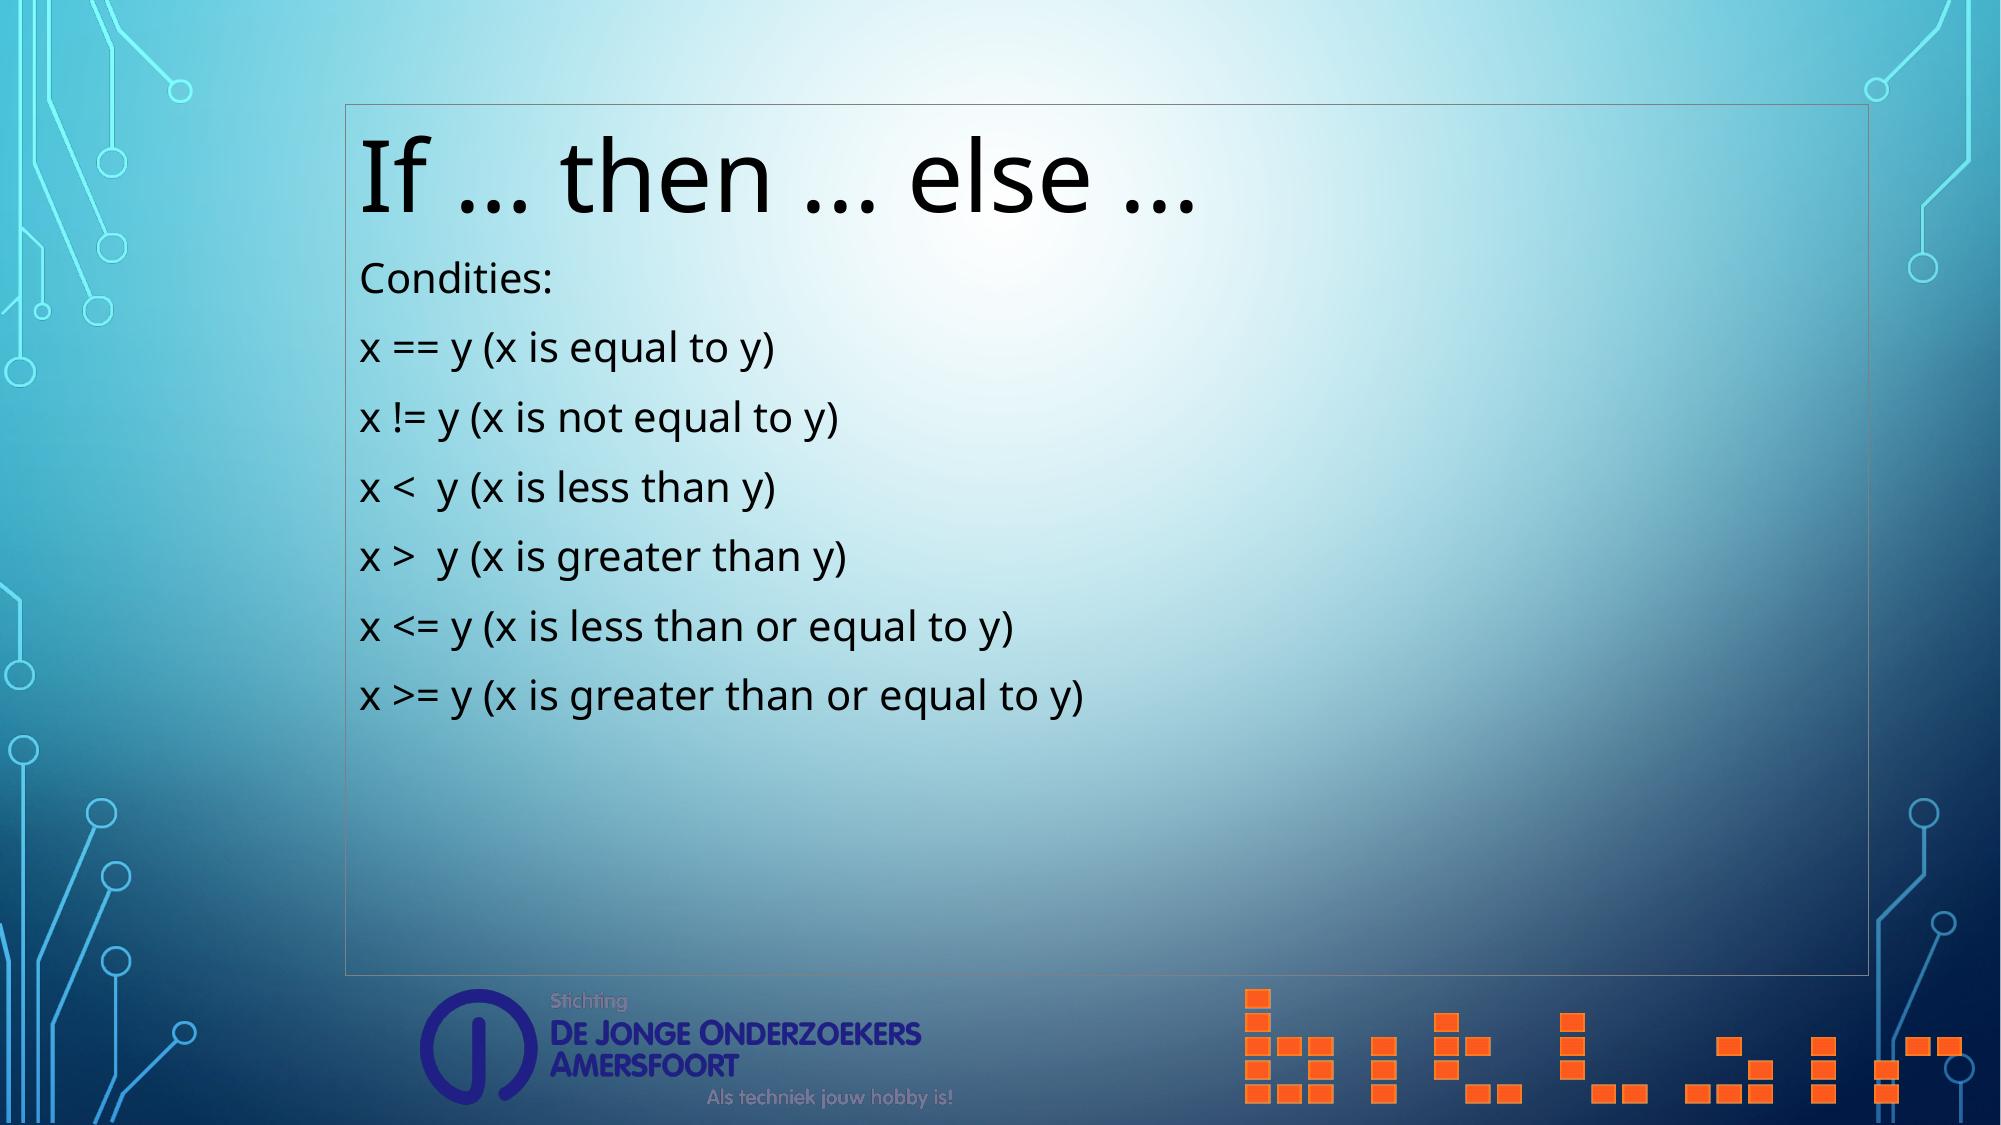

If … then ... else ...
Condities:
x == y (x is equal to y)
x != y (x is not equal to y)
x < y (x is less than y)
x > y (x is greater than y)
x <= y (x is less than or equal to y)
x >= y (x is greater than or equal to y)